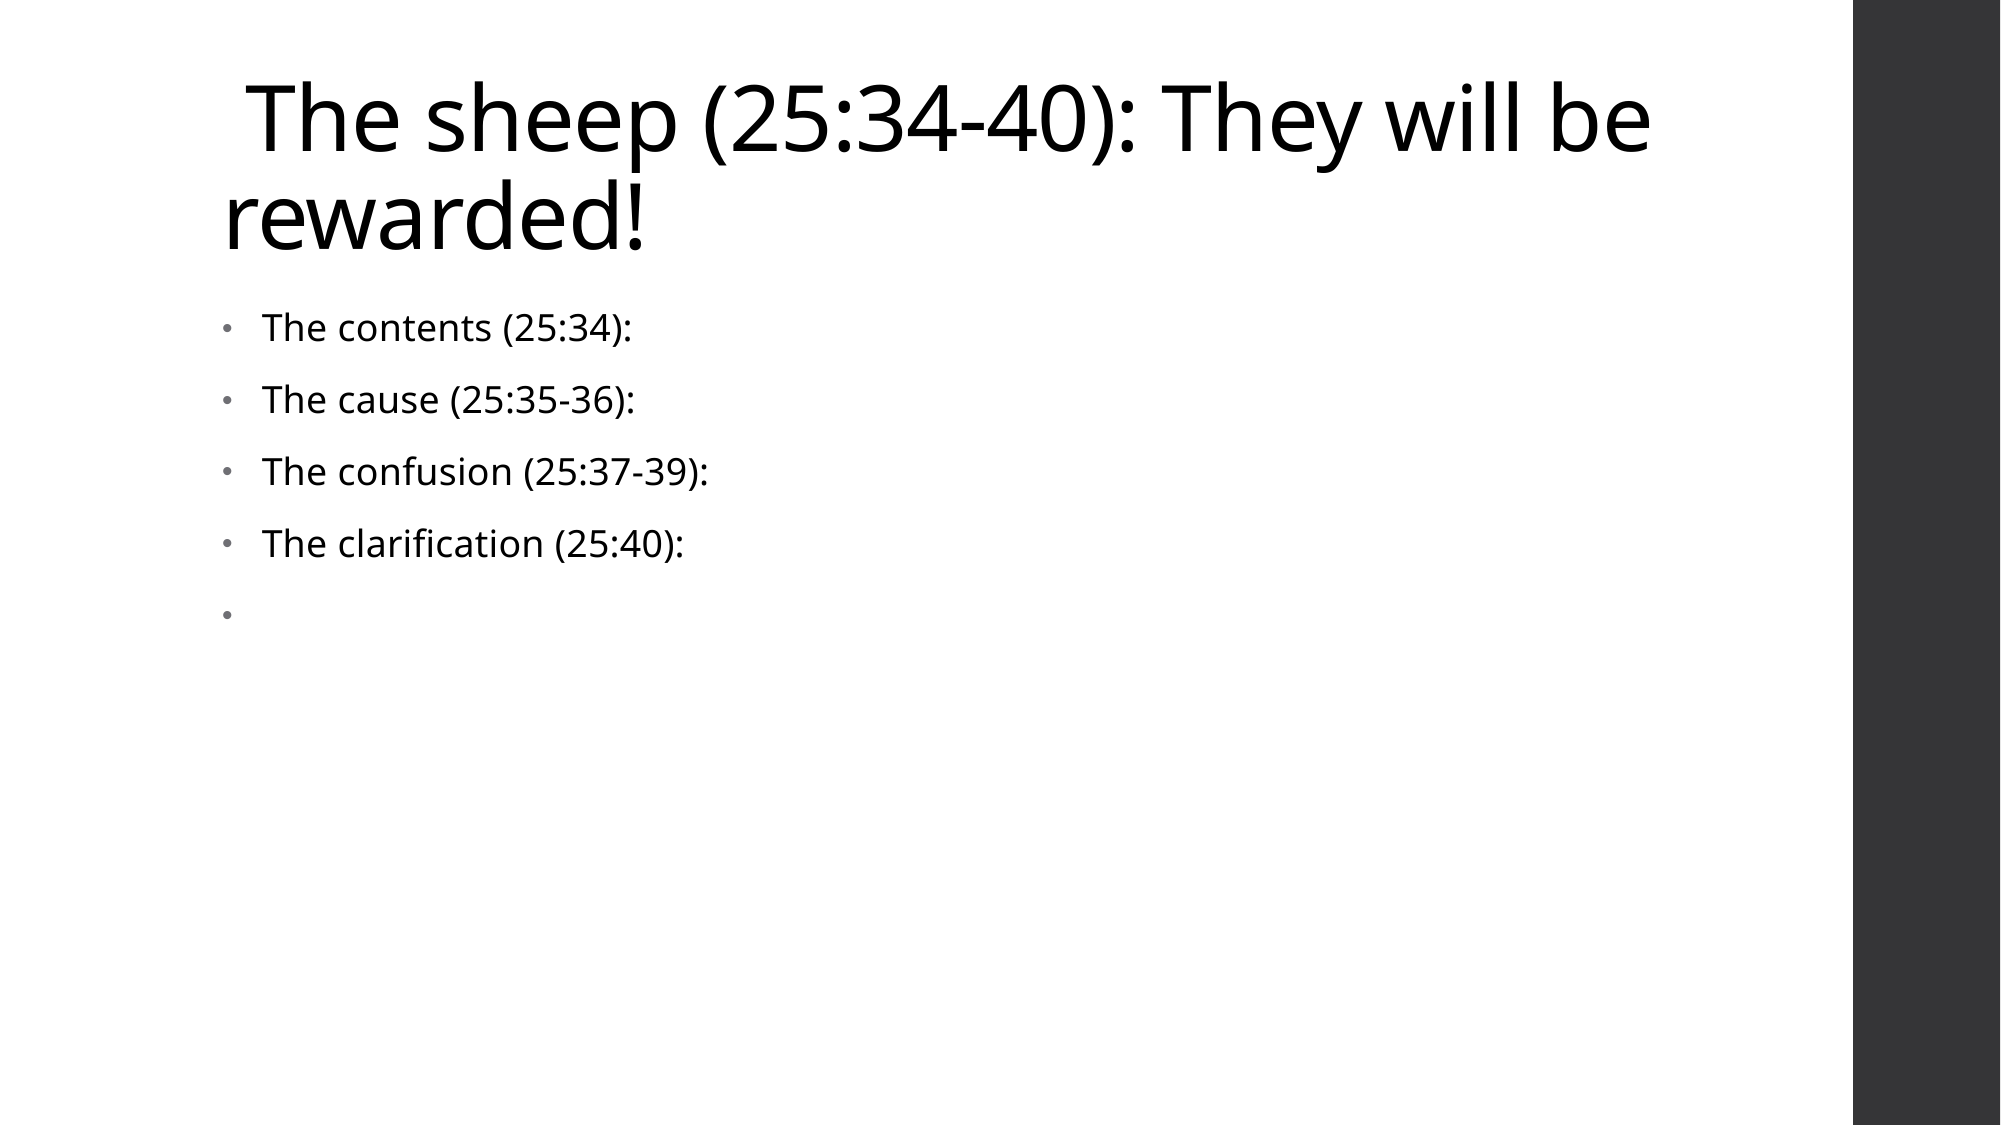

# The sheep (25:34-40): They will be rewarded!
 The contents (25:34):
 The cause (25:35-36):
 The confusion (25:37-39):
 The clarification (25:40):